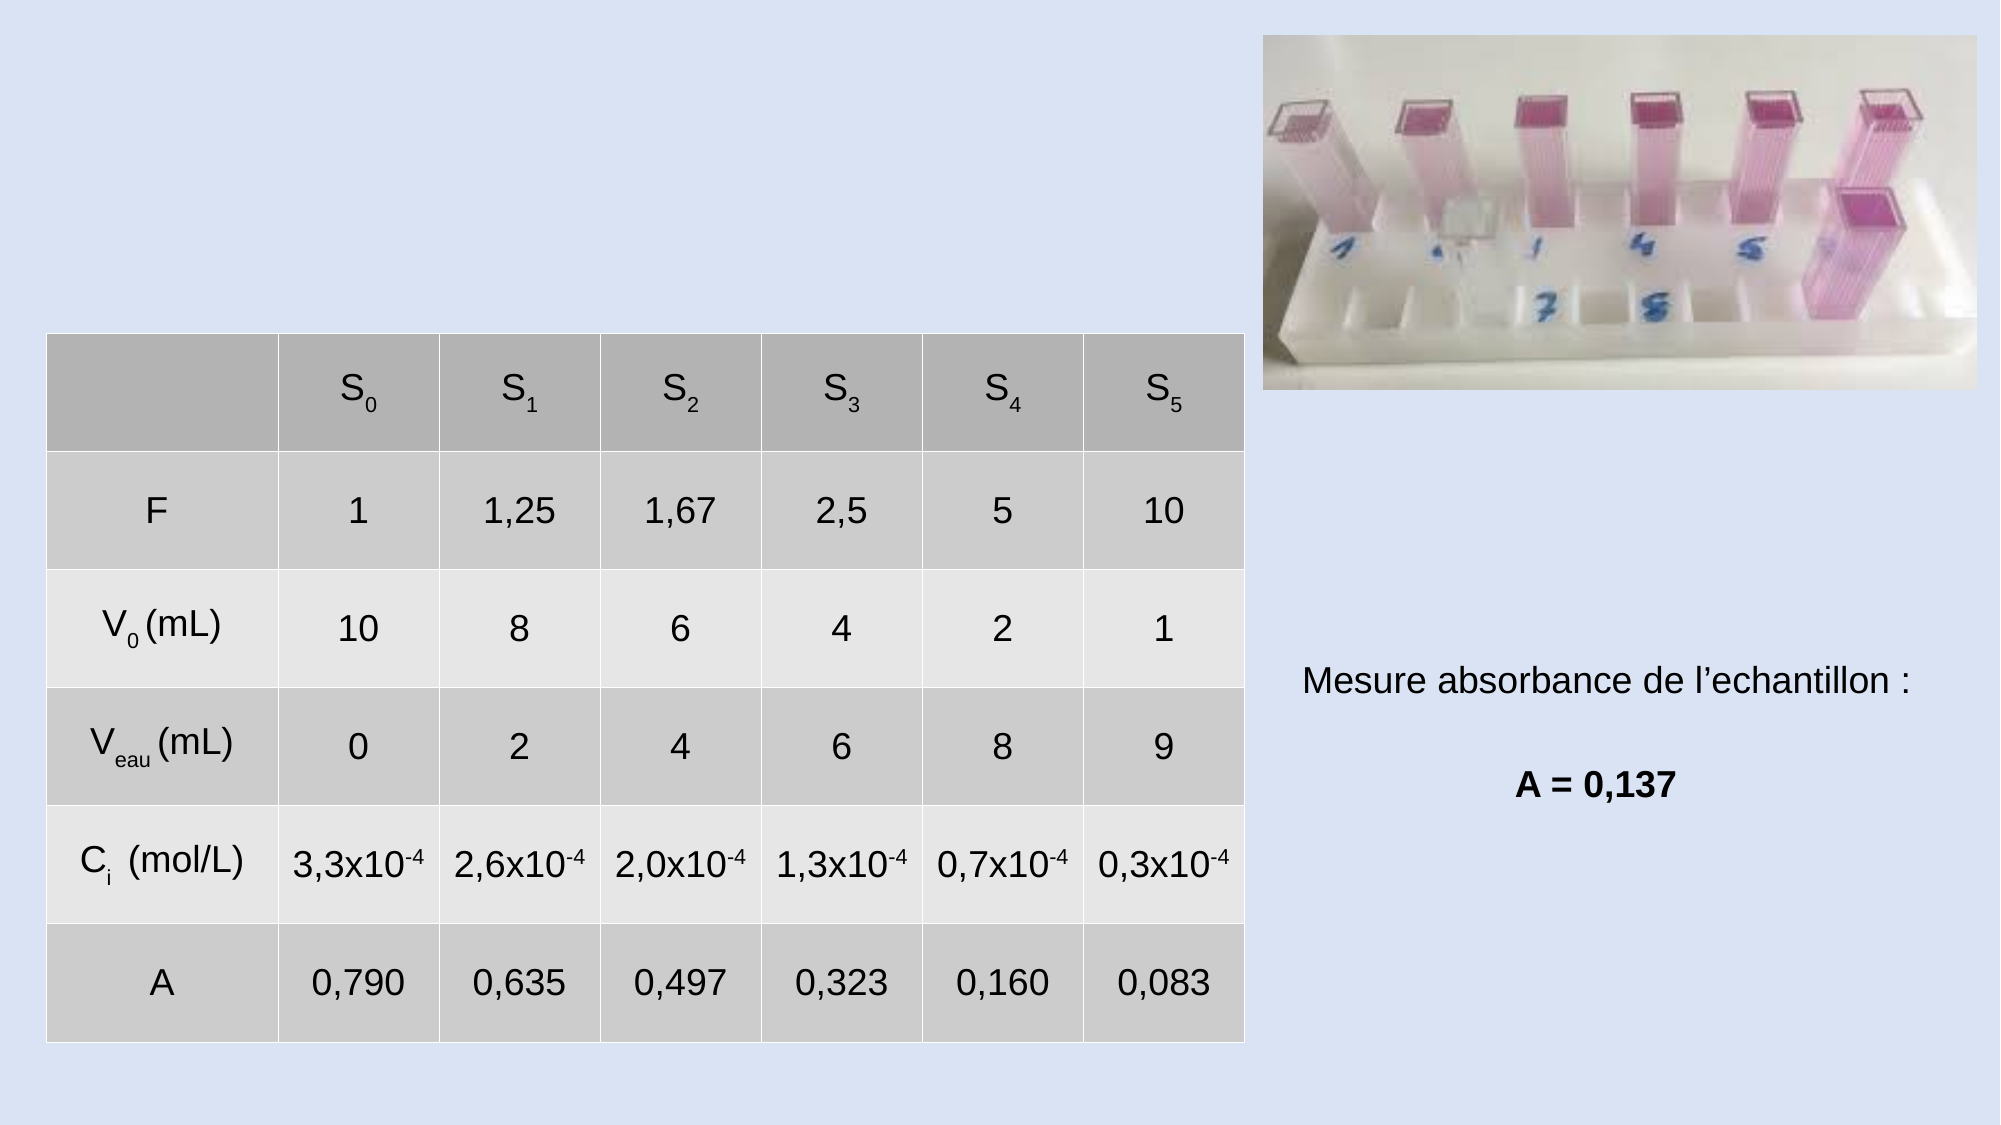

| | S0 | S1 | S2 | S3 | S4 | S5 |
| --- | --- | --- | --- | --- | --- | --- |
| F | 1 | 1,25 | 1,67 | 2,5 | 5 | 10 |
| V0 (mL) | 10 | 8 | 6 | 4 | 2 | 1 |
| Veau (mL) | 0 | 2 | 4 | 6 | 8 | 9 |
| Ci (mol/L) | 3,3x10-4 | 2,6x10-4 | 2,0x10-4 | 1,3x10-4 | 0,7x10-4 | 0,3x10-4 |
| A | 0,790 | 0,635 | 0,497 | 0,323 | 0,160 | 0,083 |
Mesure absorbance de l’echantillon :
A = 0,137